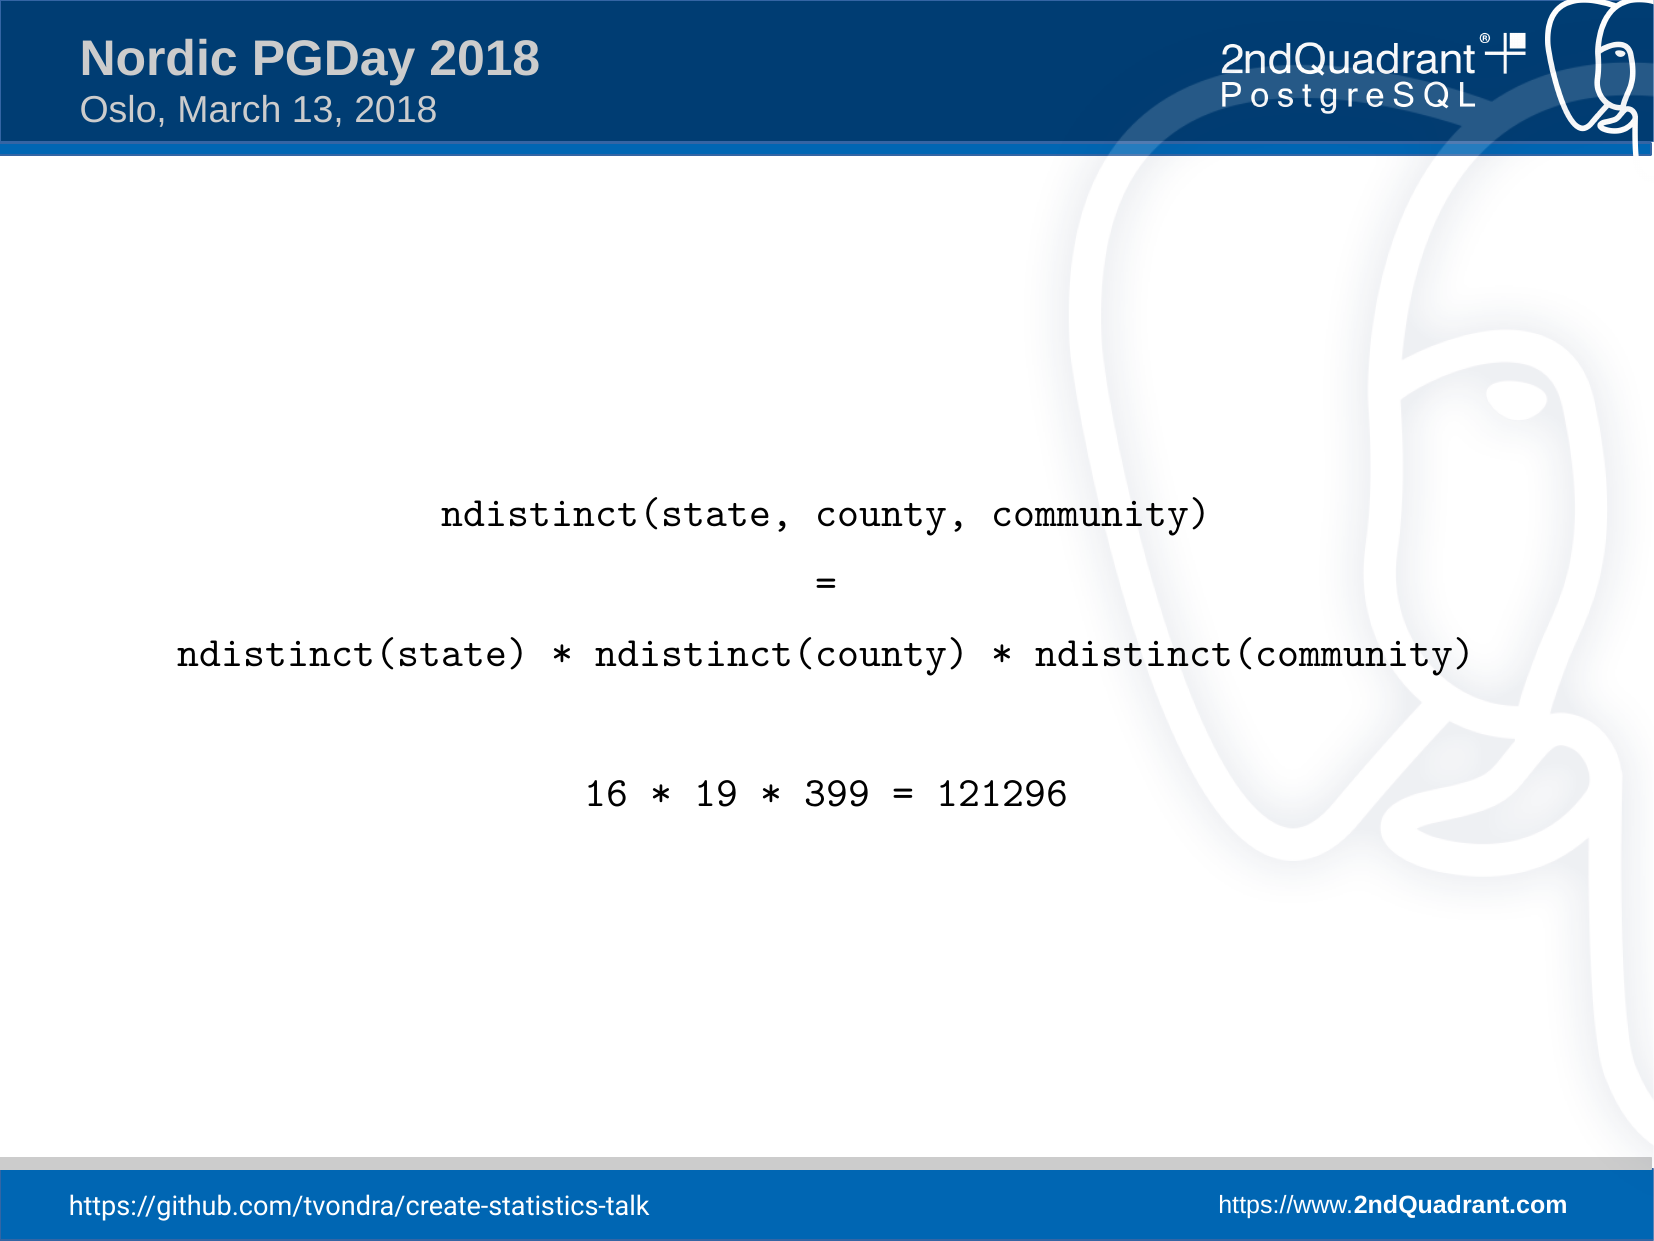

# ndistinct(state, county, community)
=
ndistinct(state) * ndistinct(county) * ndistinct(community)
16 * 19 * 399 = 121296